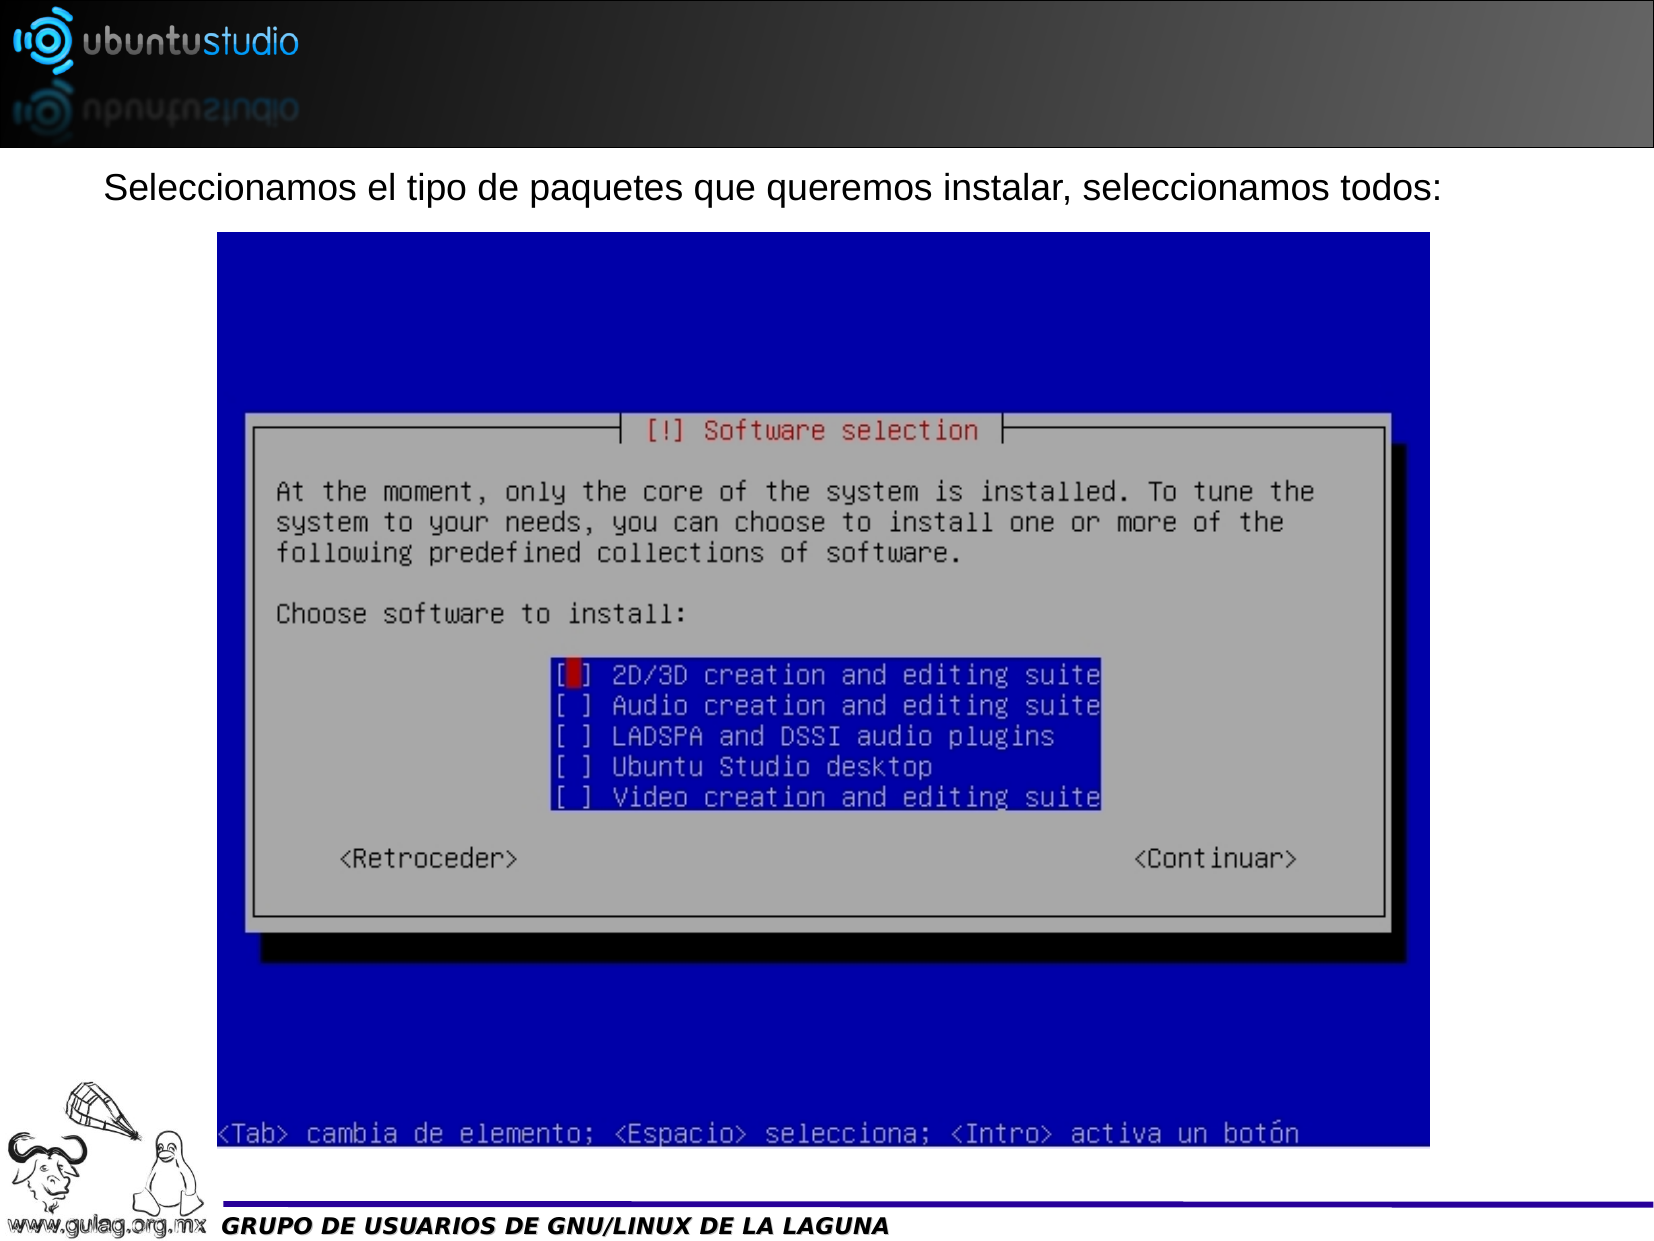

GRUPO DE USUARIOS DE GNU/LINUX DE LA LAGUNA
Seleccionamos el tipo de paquetes que queremos instalar, seleccionamos todos: